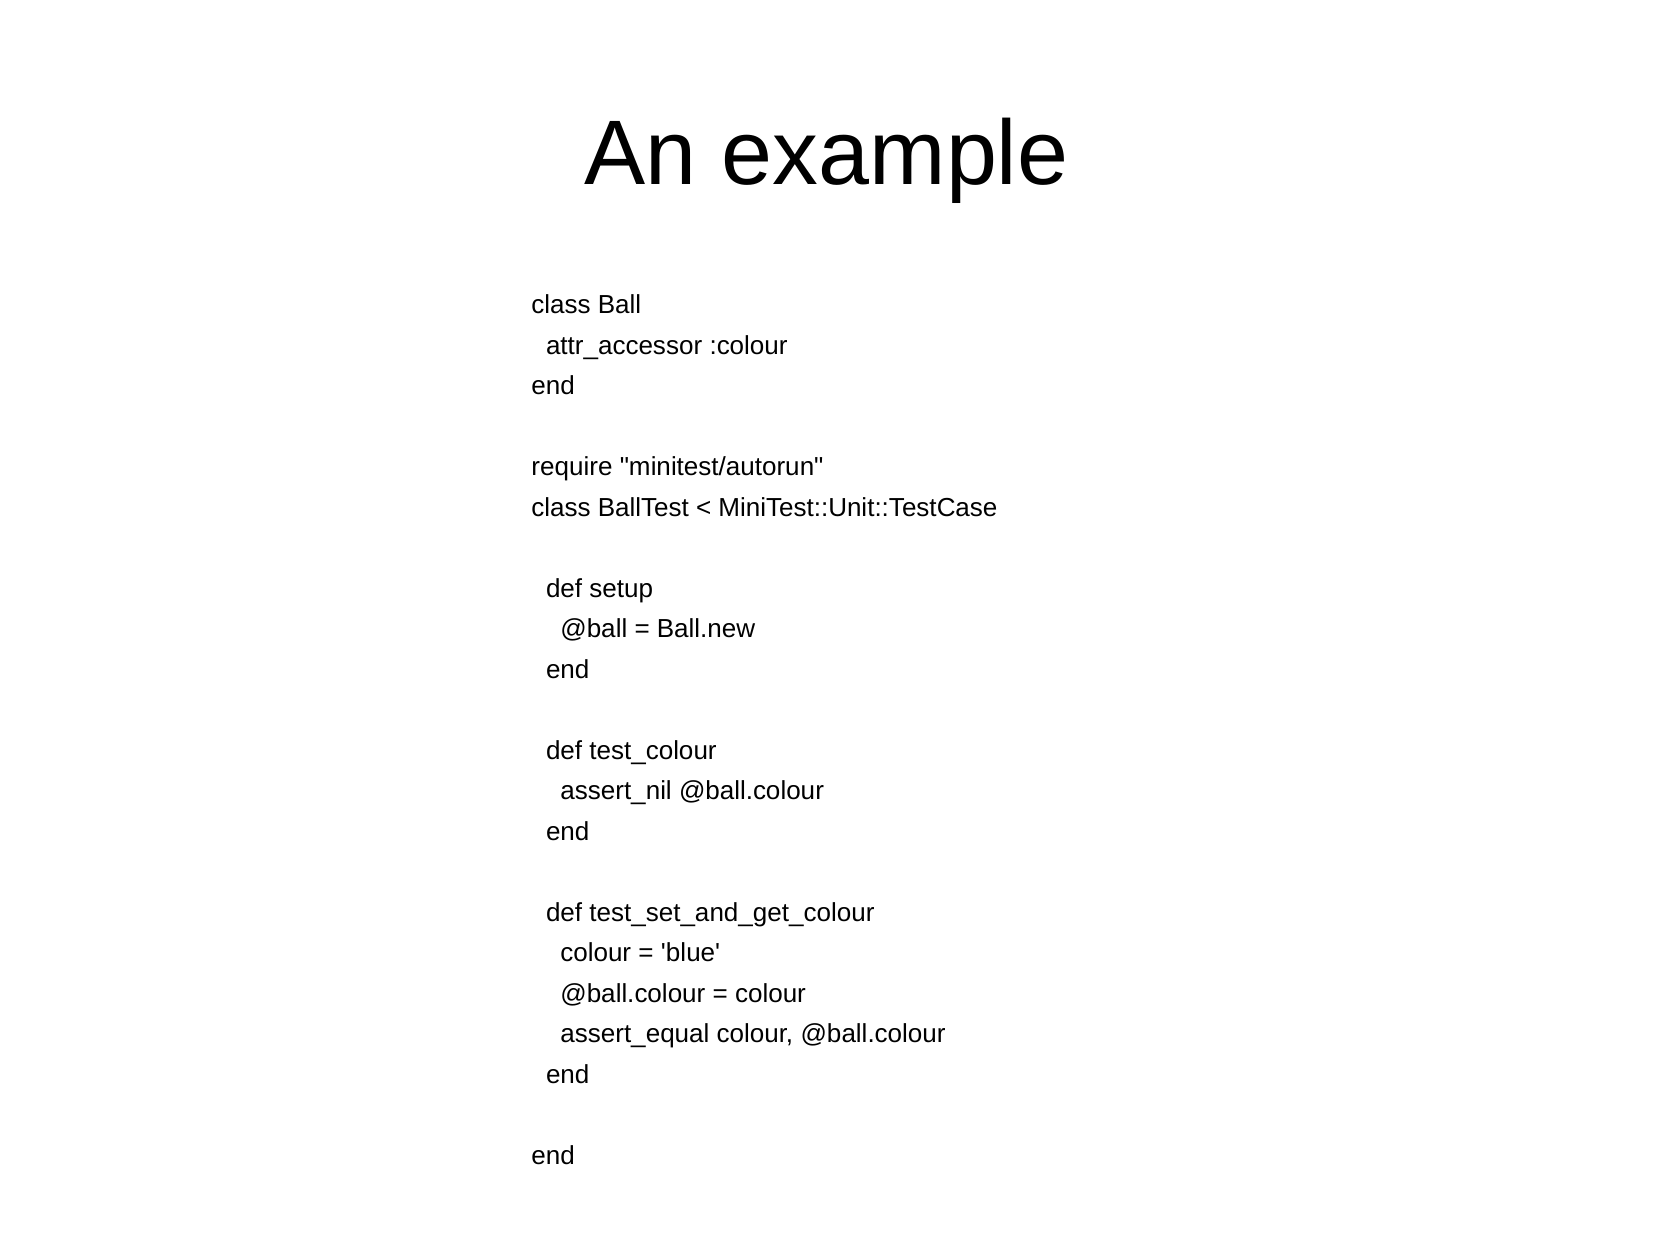

# An example
class Ball
 attr_accessor :colour
end
require "minitest/autorun"
class BallTest < MiniTest::Unit::TestCase
 def setup
 @ball = Ball.new
 end
 def test_colour
 assert_nil @ball.colour
 end
 def test_set_and_get_colour
 colour = 'blue'
 @ball.colour = colour
 assert_equal colour, @ball.colour
 end
end